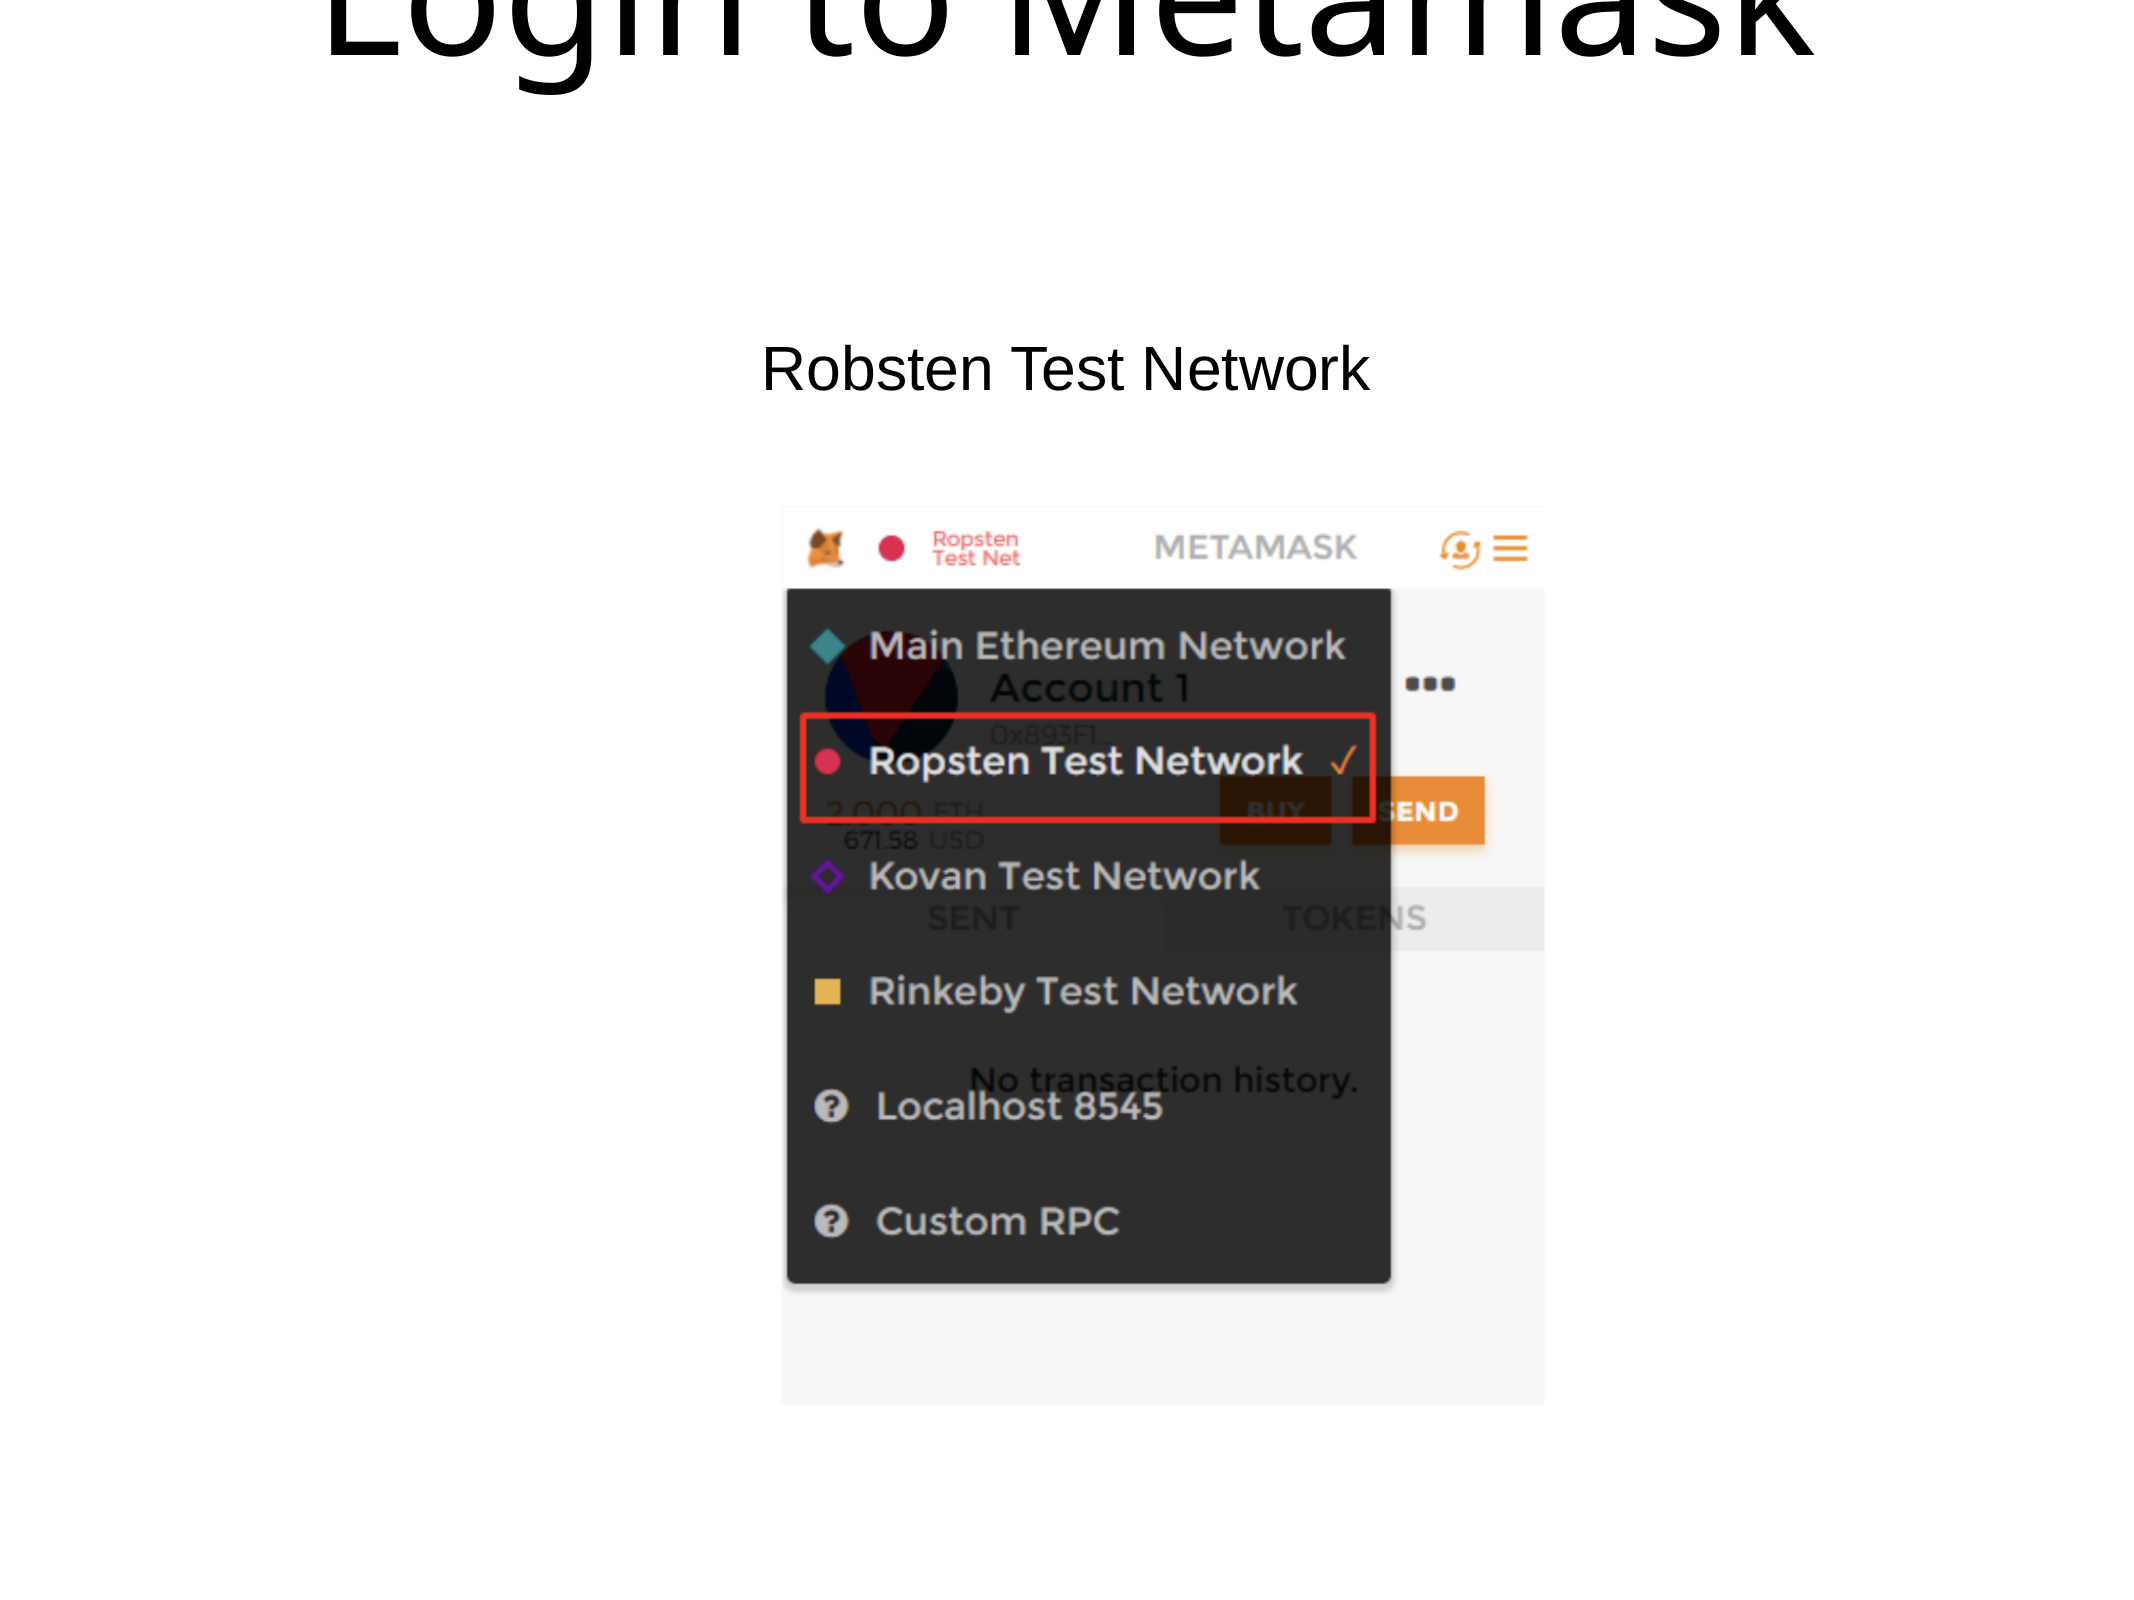

# Login to Metamask
Robsten Test Network